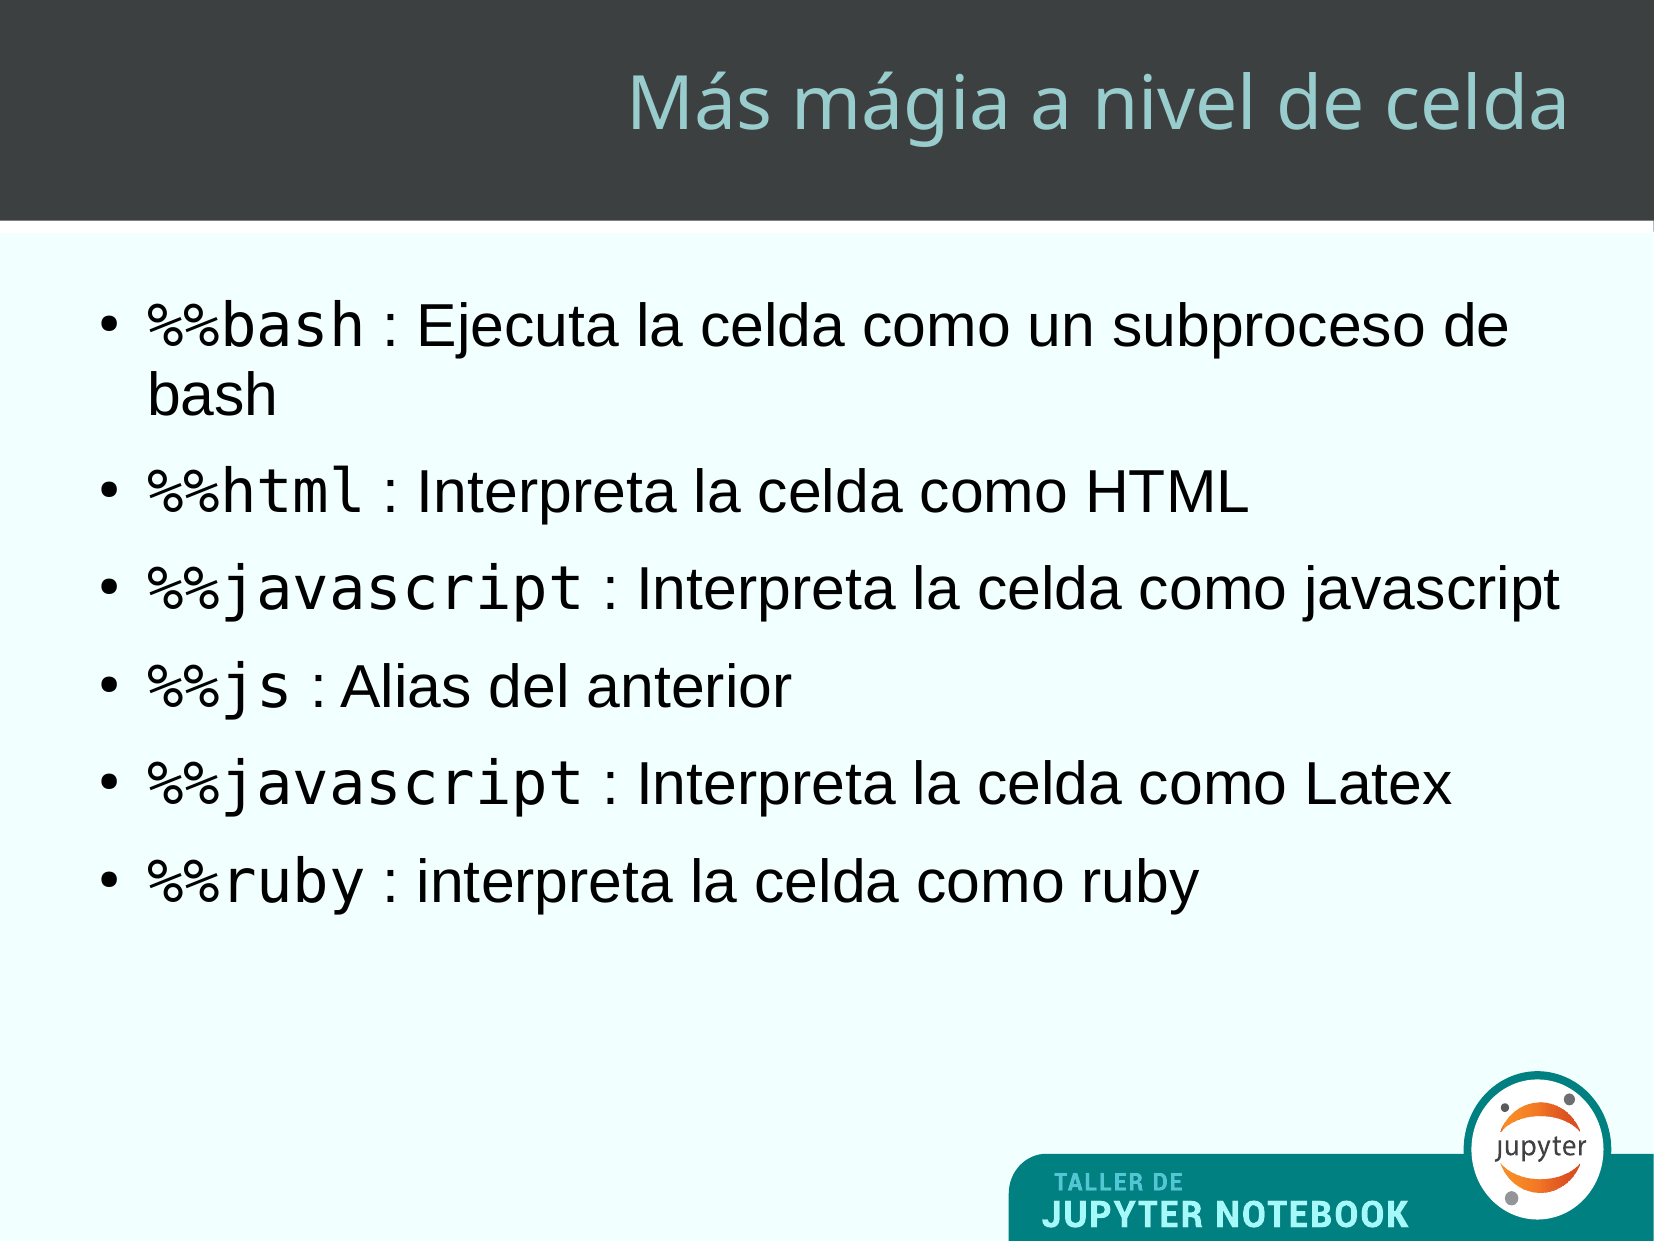

# Más mágia a nivel de celda
%%bash : Ejecuta la celda como un subproceso de bash
%%html : Interpreta la celda como HTML
%%javascript : Interpreta la celda como javascript
%%js : Alias del anterior
%%javascript : Interpreta la celda como Latex
%%ruby : interpreta la celda como ruby